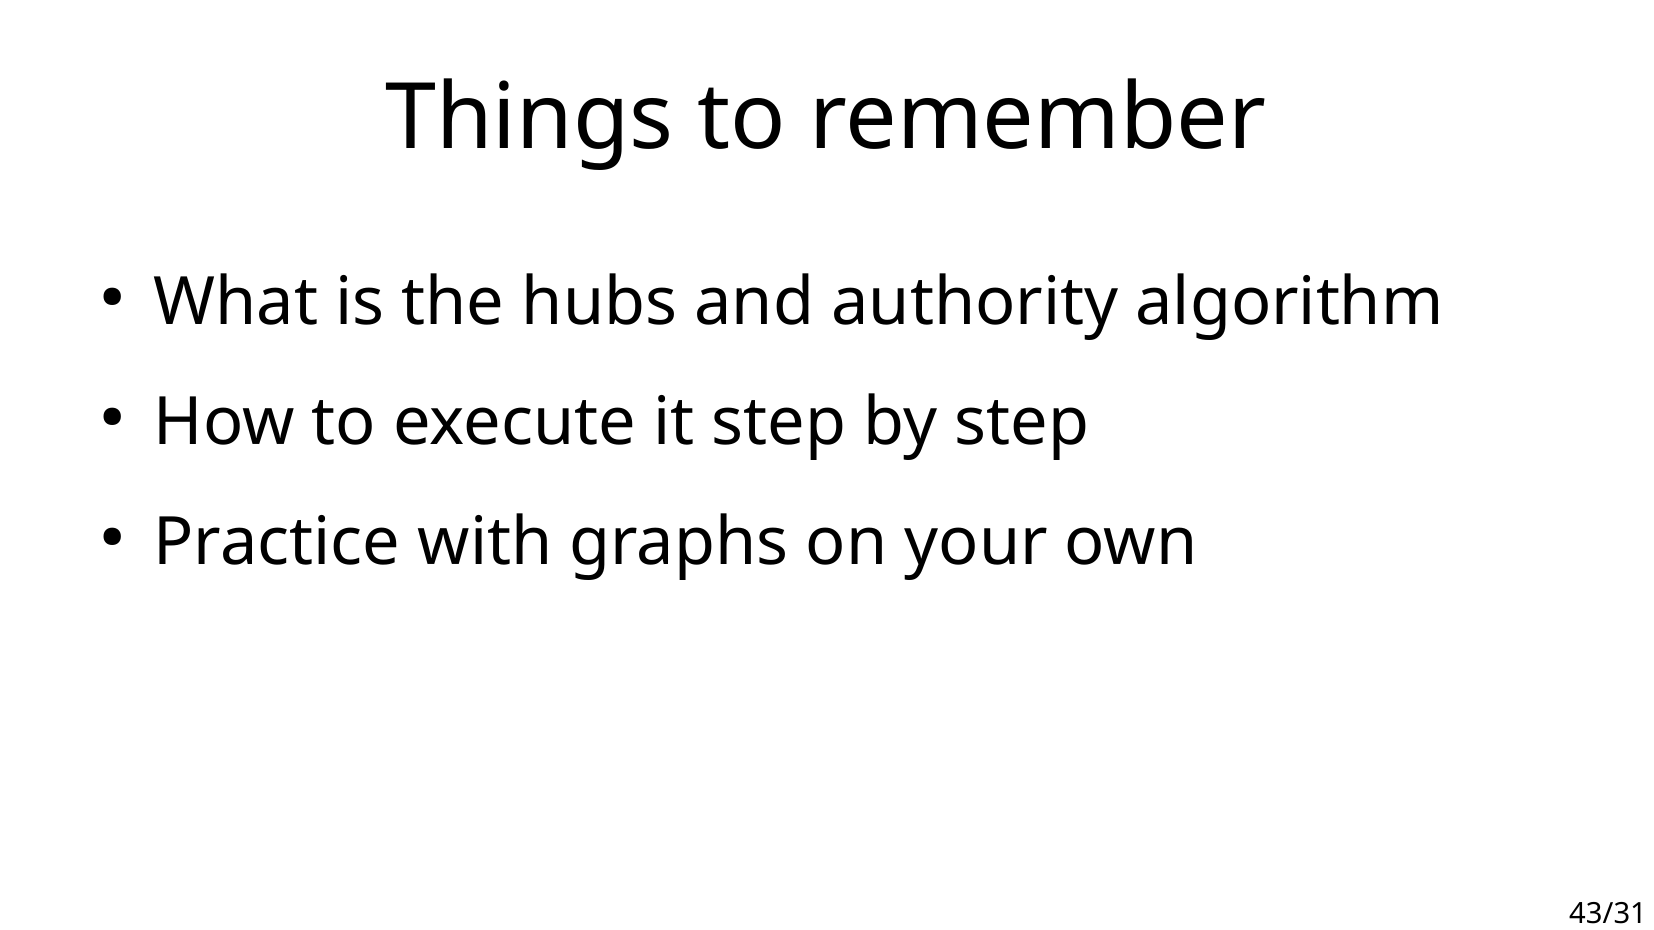

# Things to remember
What is the hubs and authority algorithm
How to execute it step by step
Practice with graphs on your own
43